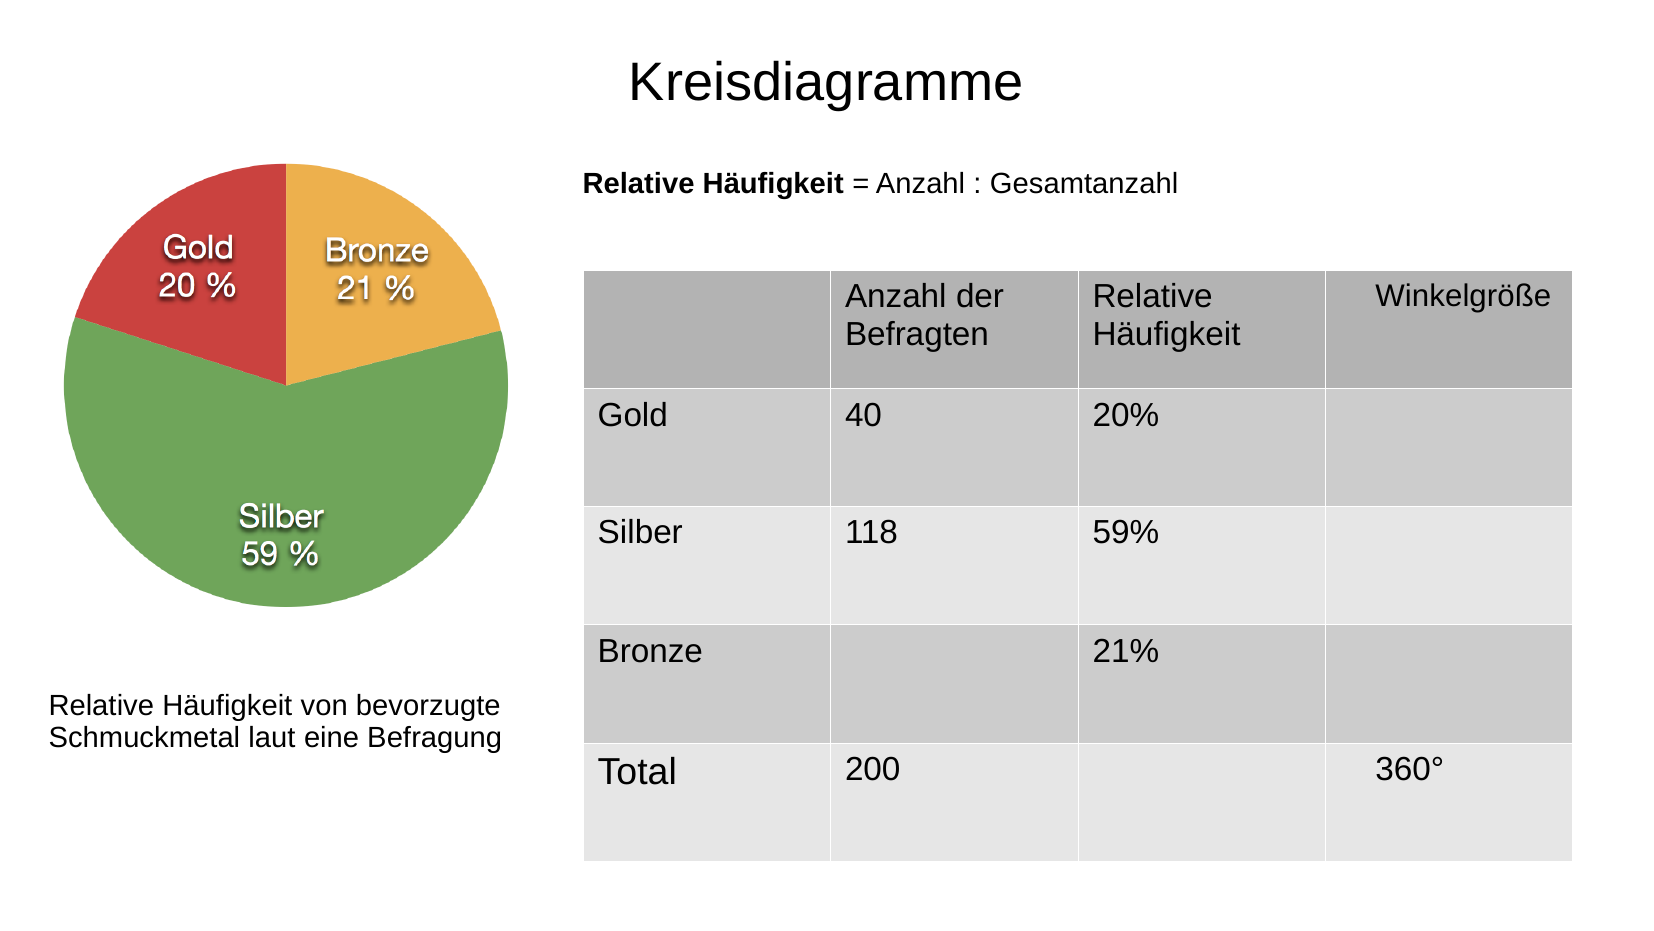

# Kreisdiagramme
Relative Häufigkeit = Anzahl : Gesamtanzahl
| | Anzahl der Befragten | Relative Häufigkeit | Winkelgröße |
| --- | --- | --- | --- |
| Gold | 40 | 20% | |
| Silber | 118 | 59% | |
| Bronze | | 21% | |
| Total | 200 | | 360° |
Relative Häufigkeit von bevorzugte Schmuckmetal laut eine Befragung